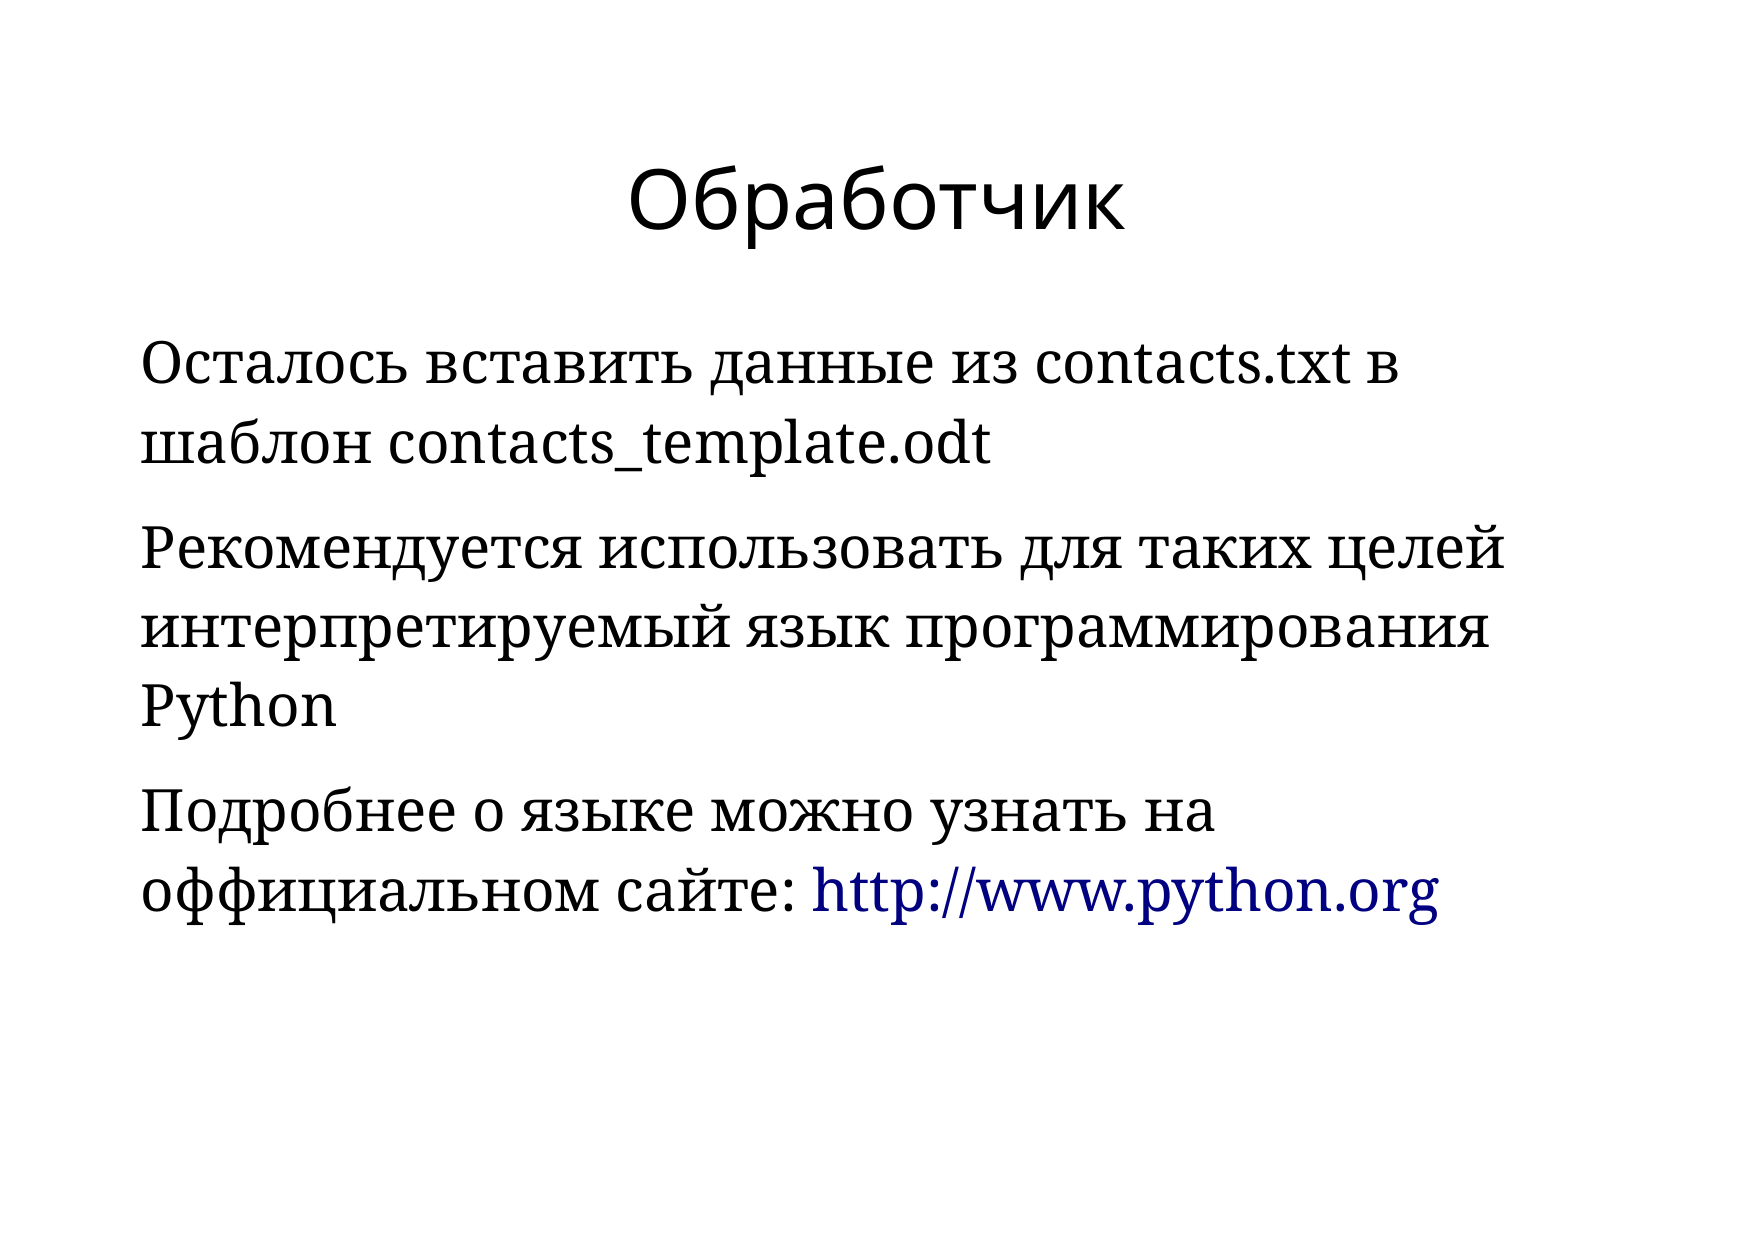

# Обработчик
Осталось вставить данные из contacts.txt в шаблон contacts_template.odt
Рекомендуется использовать для таких целей интерпретируемый язык программирования Python
Подробнее о языке можно узнать на оффициальном сайте: http://www.python.org